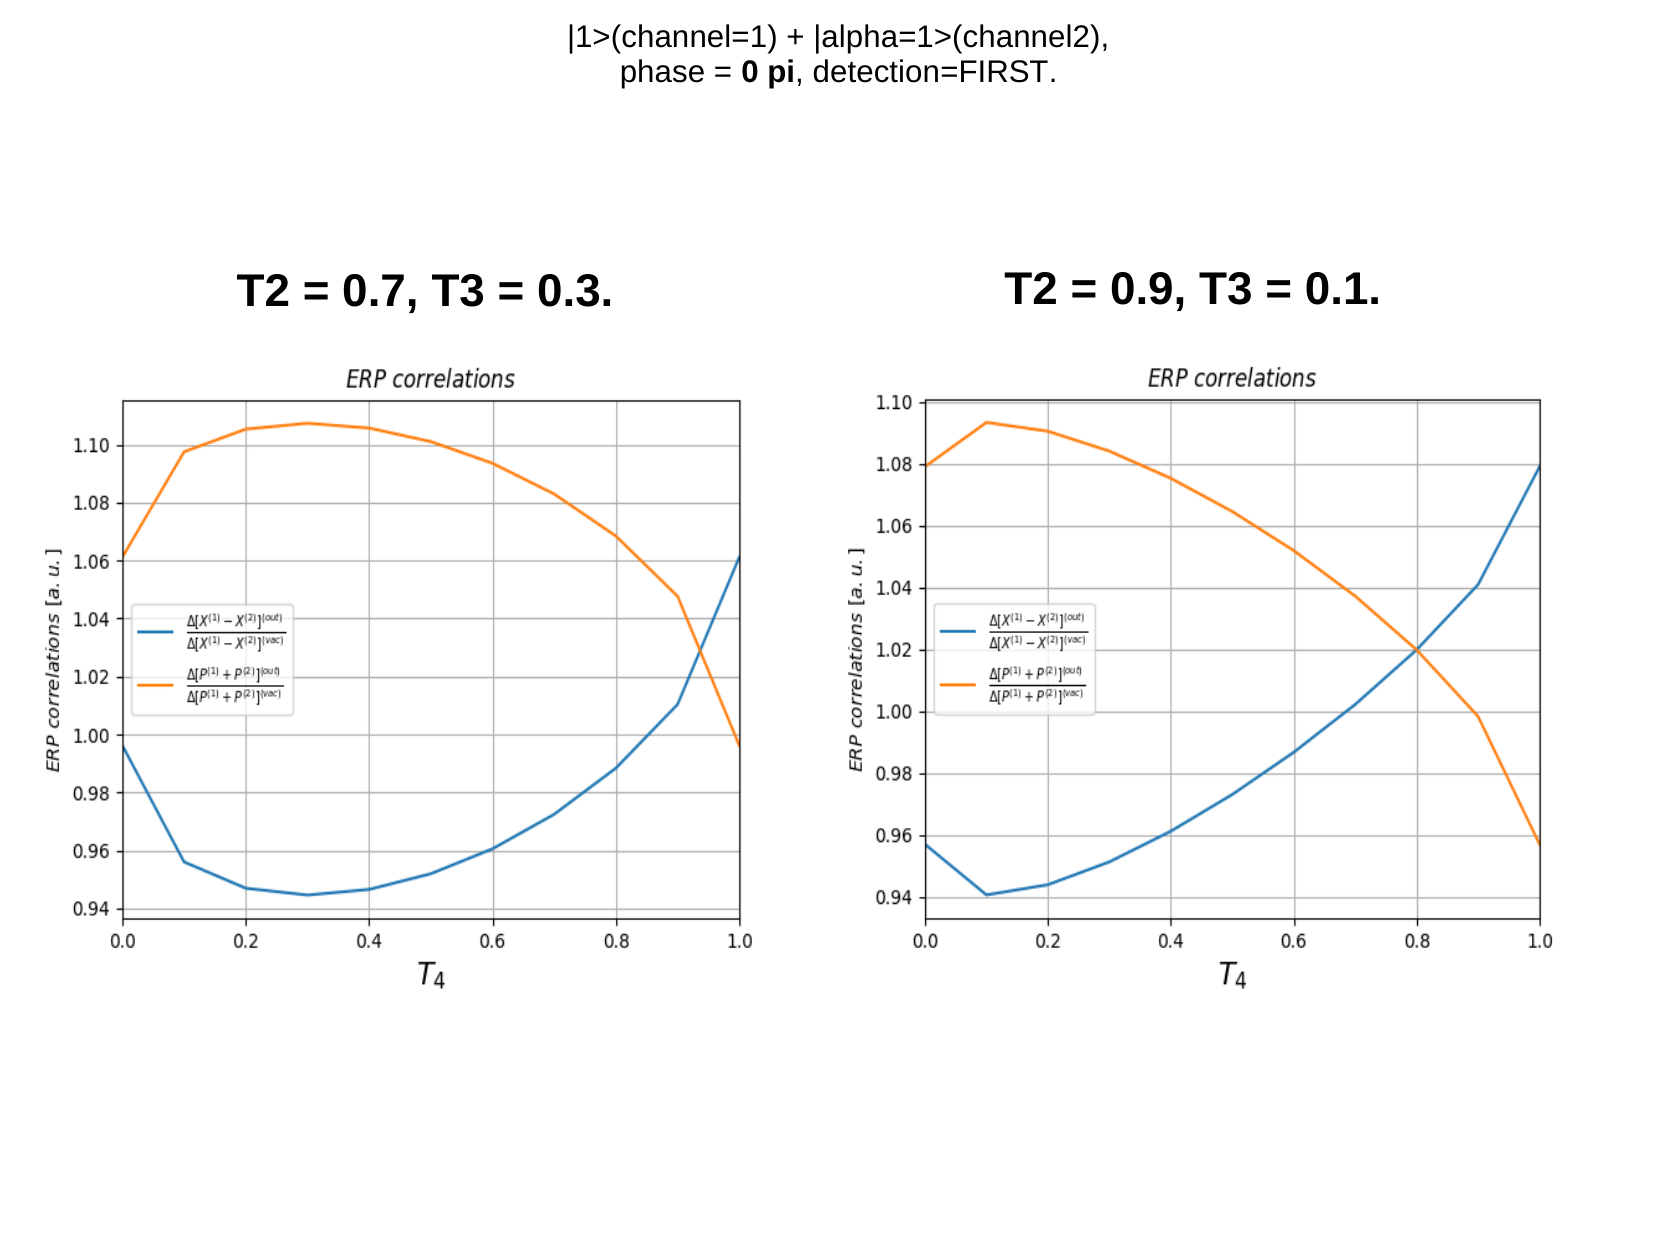

|1>(channel=1) + |alpha=1>(channel2), phase = 0 pi, detection=FIRST.
T2 = 0.9, T3 = 0.1.
# T2 = 0.7, T3 = 0.3.